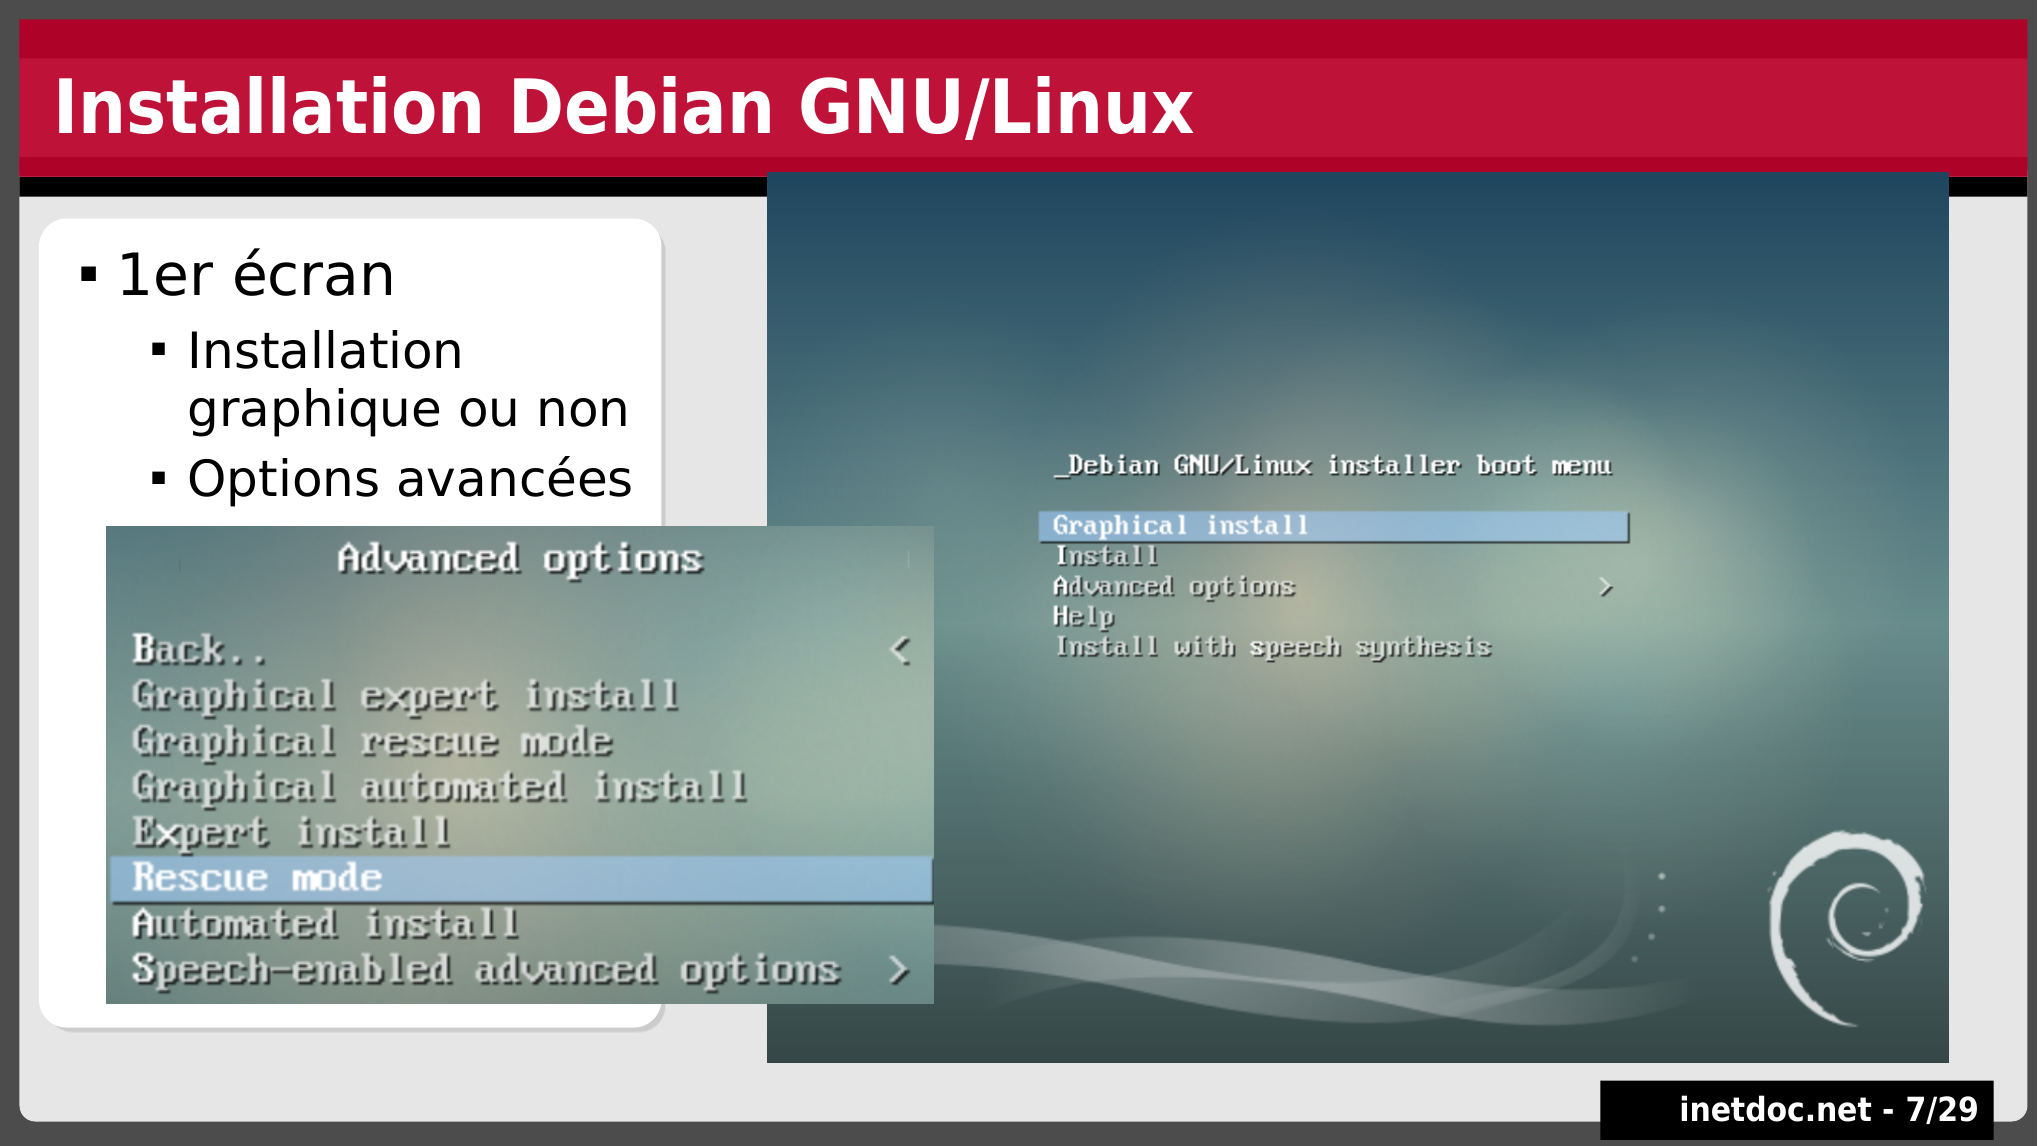

Installation Debian GNU/Linux
1er écran
Installation graphique ou non
Options avancées
inetdoc.net - /29